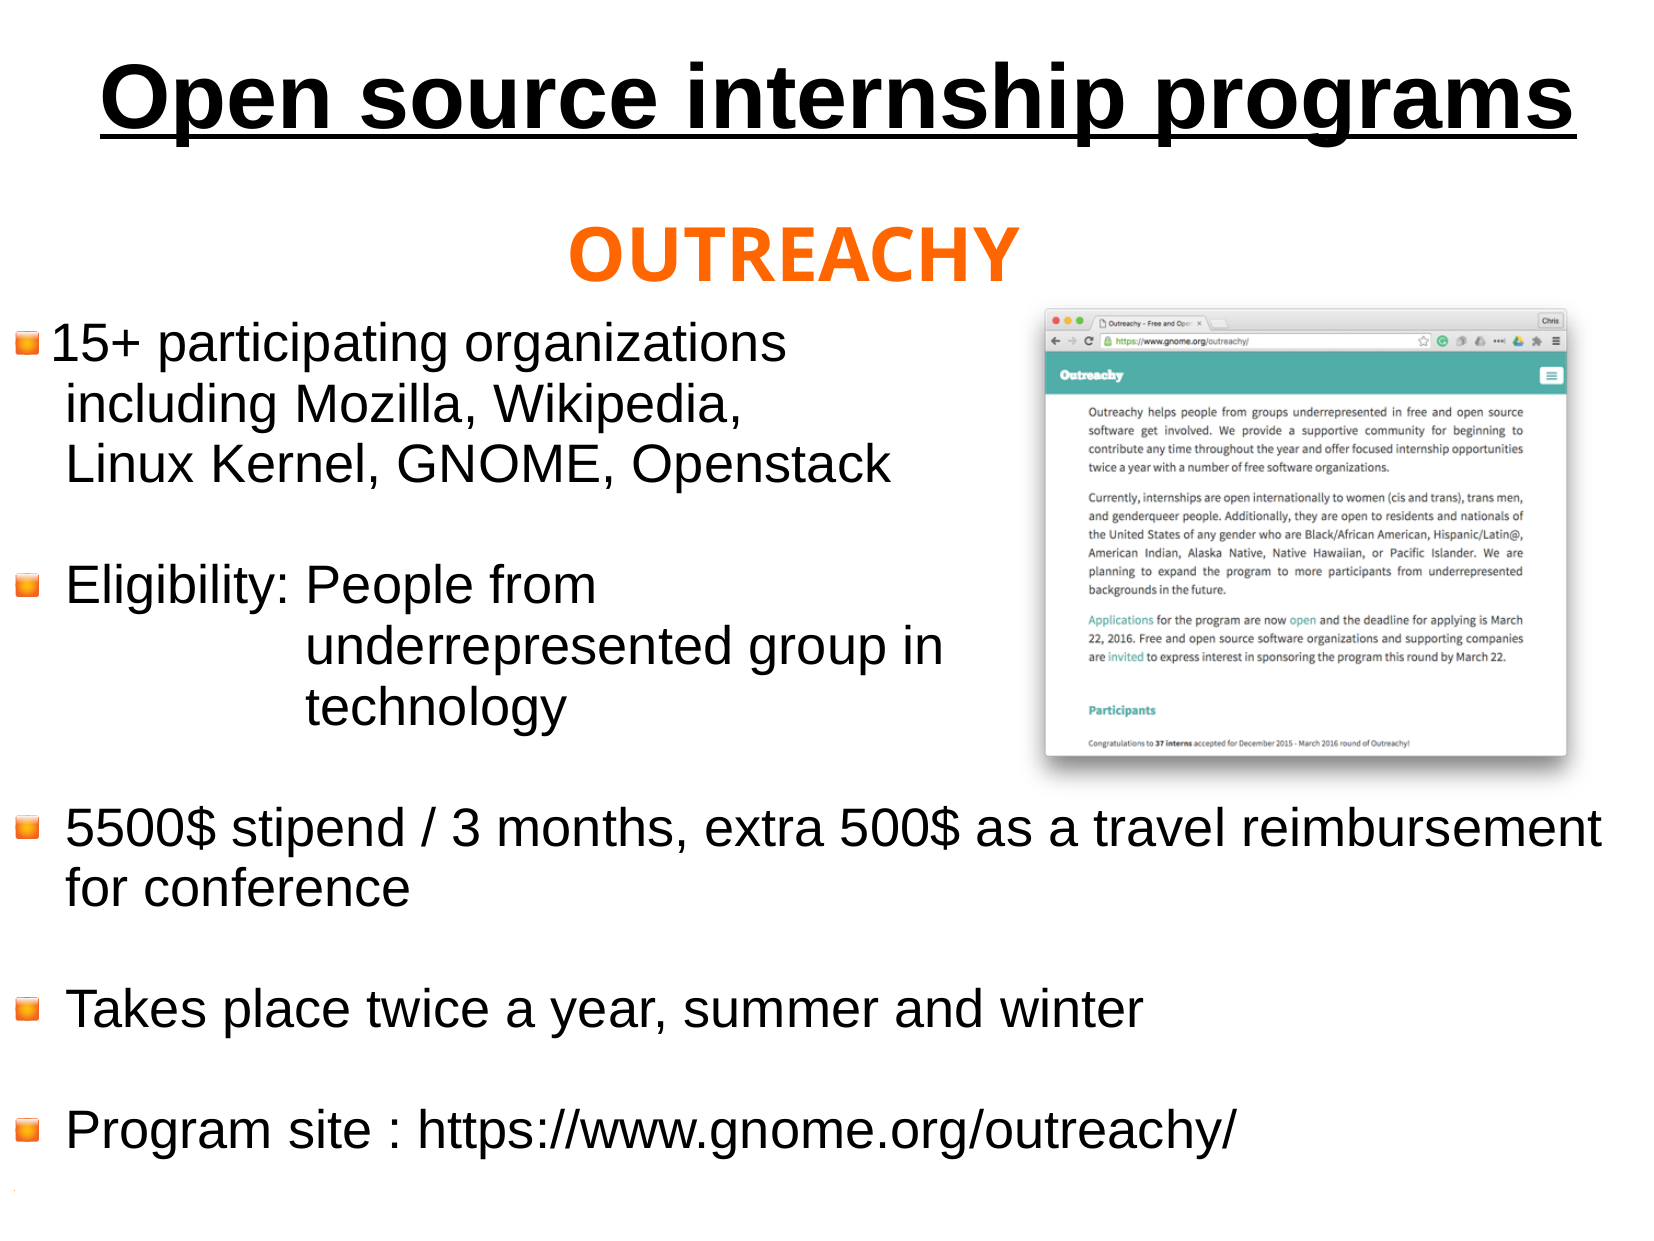

# Open source internship programs
OUTREACHY
 15+ participating organizations
 including Mozilla, Wikipedia,
 Linux Kernel, GNOME, Openstack
 Eligibility: People from
 underrepresented group in
 technology
 5500$ stipend / 3 months, extra 500$ as a travel reimbursement
 for conference
 Takes place twice a year, summer and winter
 Program site : https://www.gnome.org/outreachy/